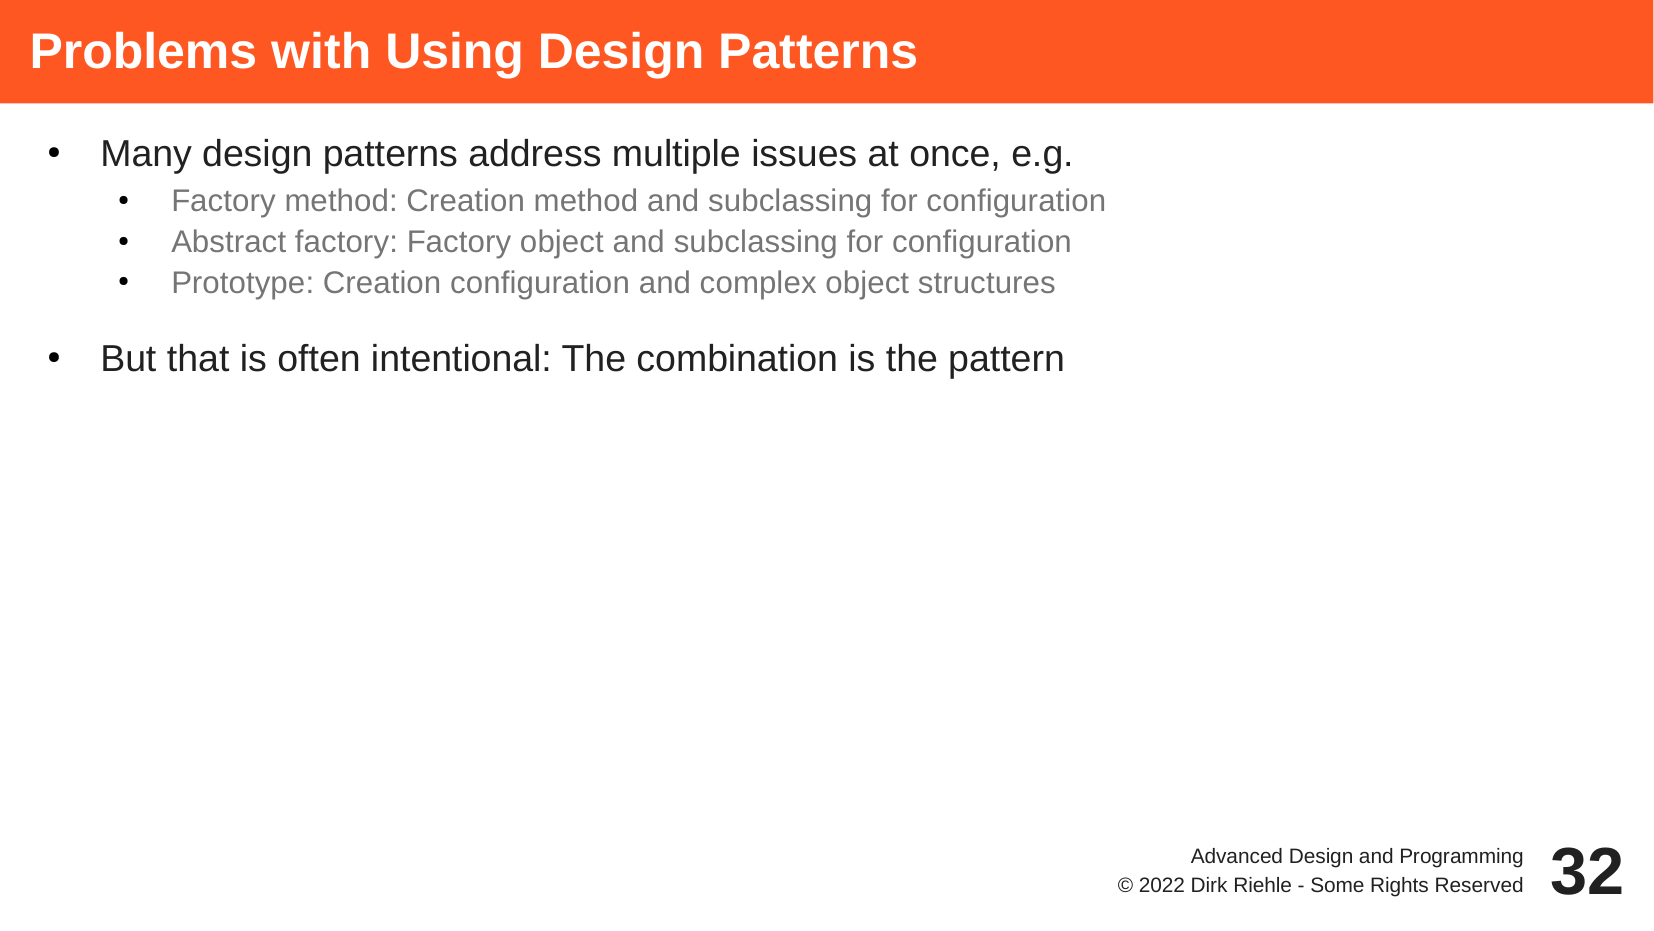

# Problems with Using Design Patterns
Many design patterns address multiple issues at once, e.g.
Factory method: Creation method and subclassing for configuration
Abstract factory: Factory object and subclassing for configuration
Prototype: Creation configuration and complex object structures
But that is often intentional: The combination is the pattern
Advanced Design and Programming
32
© 2022 Dirk Riehle - Some Rights Reserved